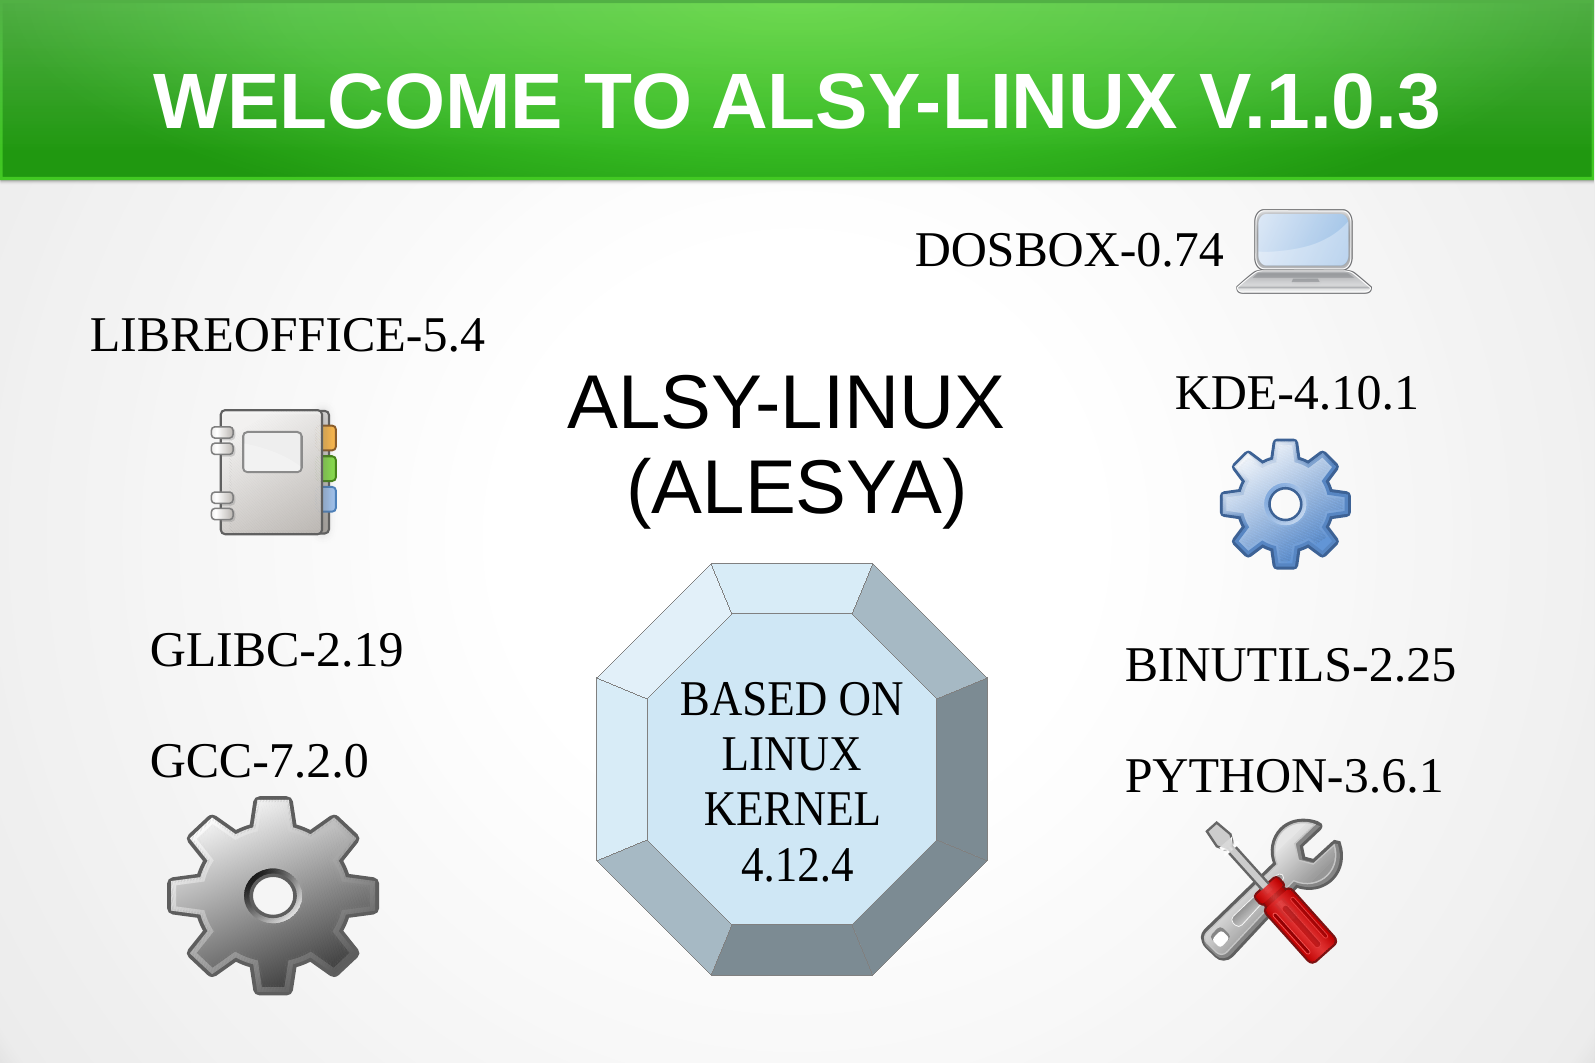

# WELCOME TO ALSY-LINUX V.1.0.3
ALSY-LINUX
(ALESYA)
BASED ON
LINUX
KERNEL
 4.12.4
 DOSBOX-0.74
LIBREOFFICE-5.4
 KDE-4.10.1
GLIBC-2.19
GCC-7.2.0
BINUTILS-2.25
PYTHON-3.6.1